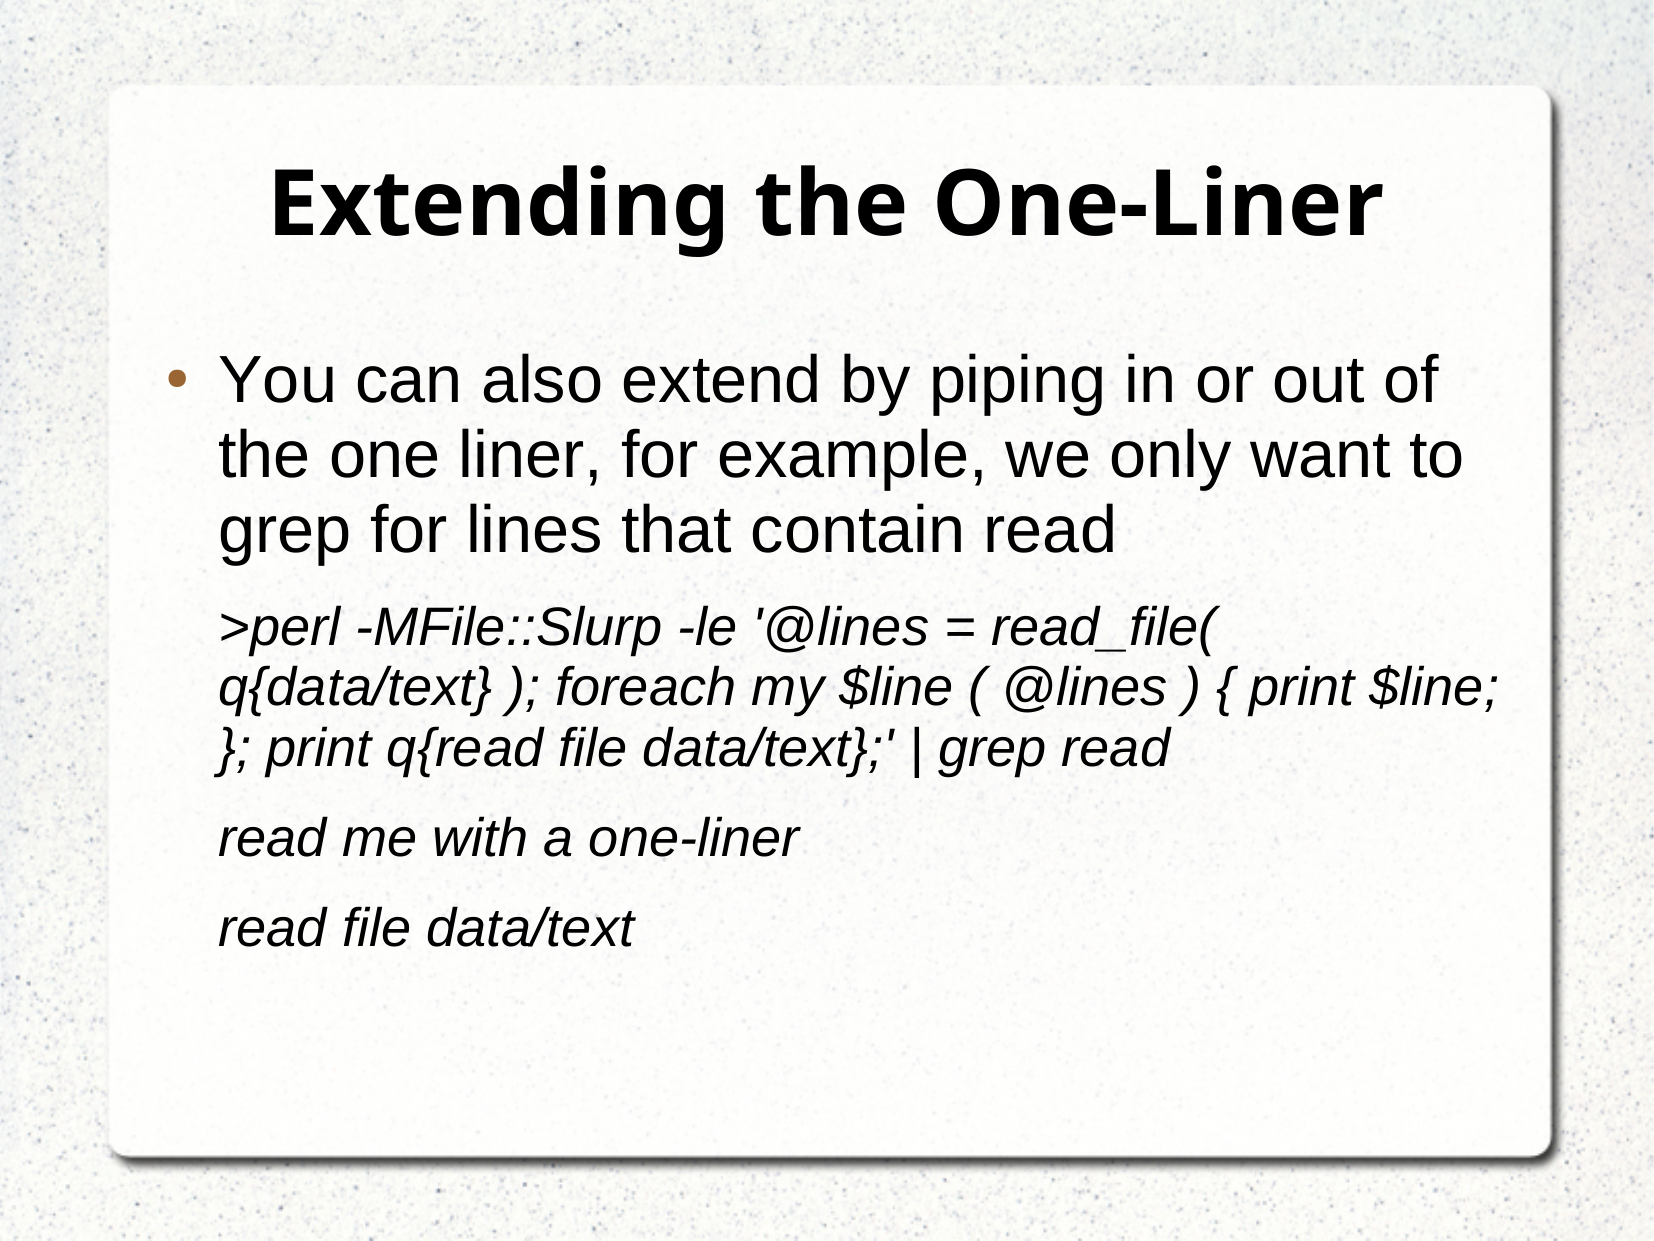

# Extending the One-Liner
You can also extend by piping in or out of the one liner, for example, we only want to grep for lines that contain read
>perl -MFile::Slurp -le '@lines = read_file( q{data/text} ); foreach my $line ( @lines ) { print $line; }; print q{read file data/text};' | grep read
read me with a one-liner
read file data/text